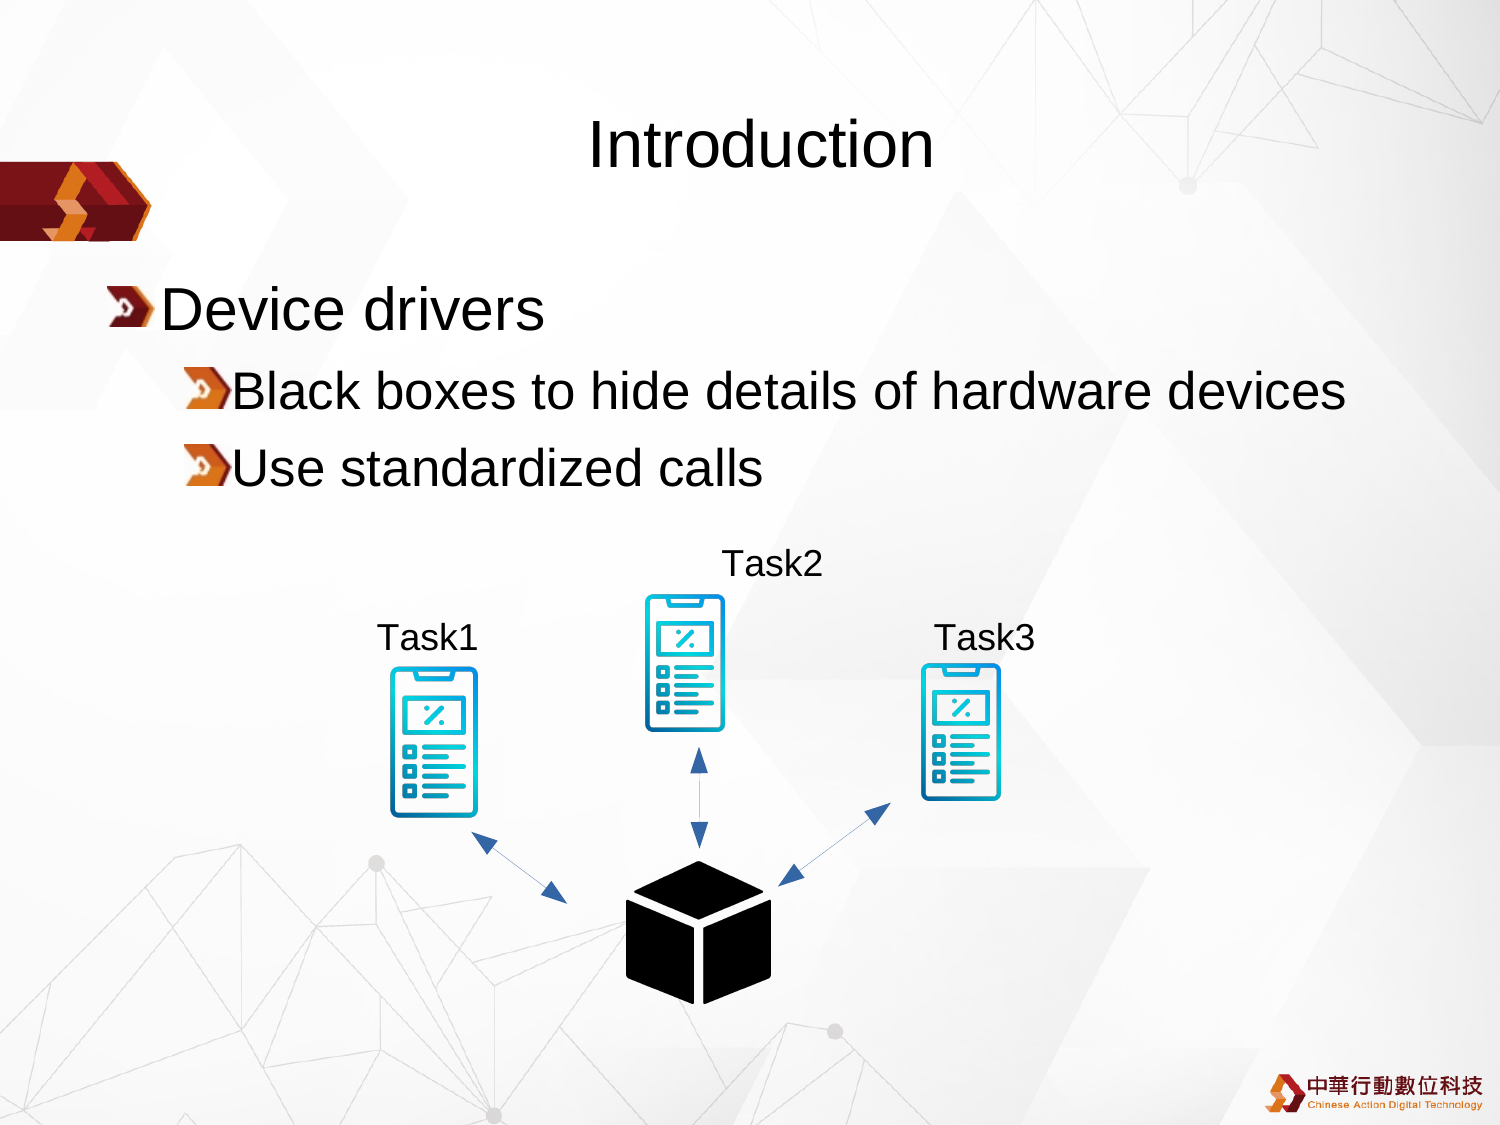

# Introduction
Device drivers
Black boxes to hide details of hardware devices
Use standardized calls
Task2
Task1
Task3